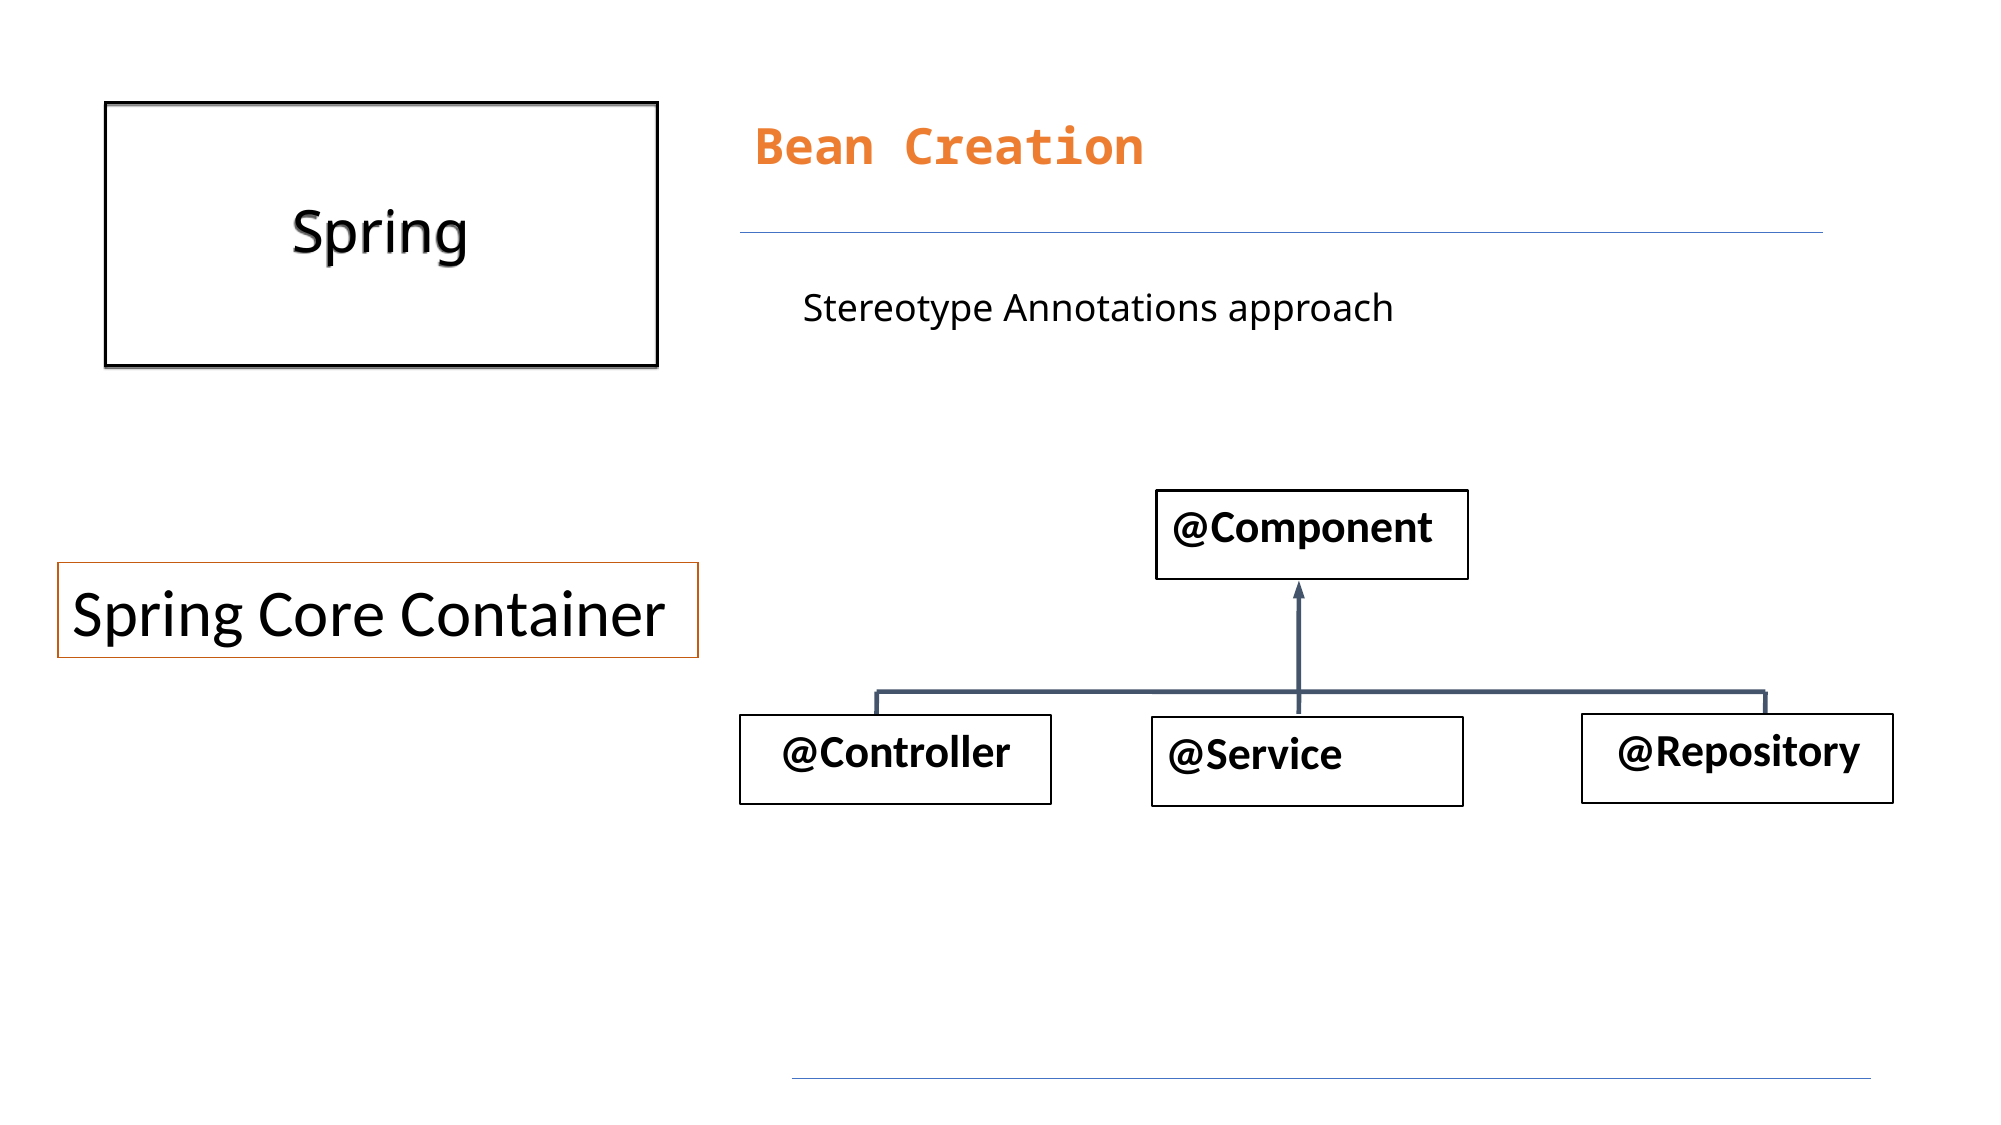

# Spring
Bean Creation
Stereotype Annotations approach
@Component
Spring Core Container
@Repository
@Controller
@Service